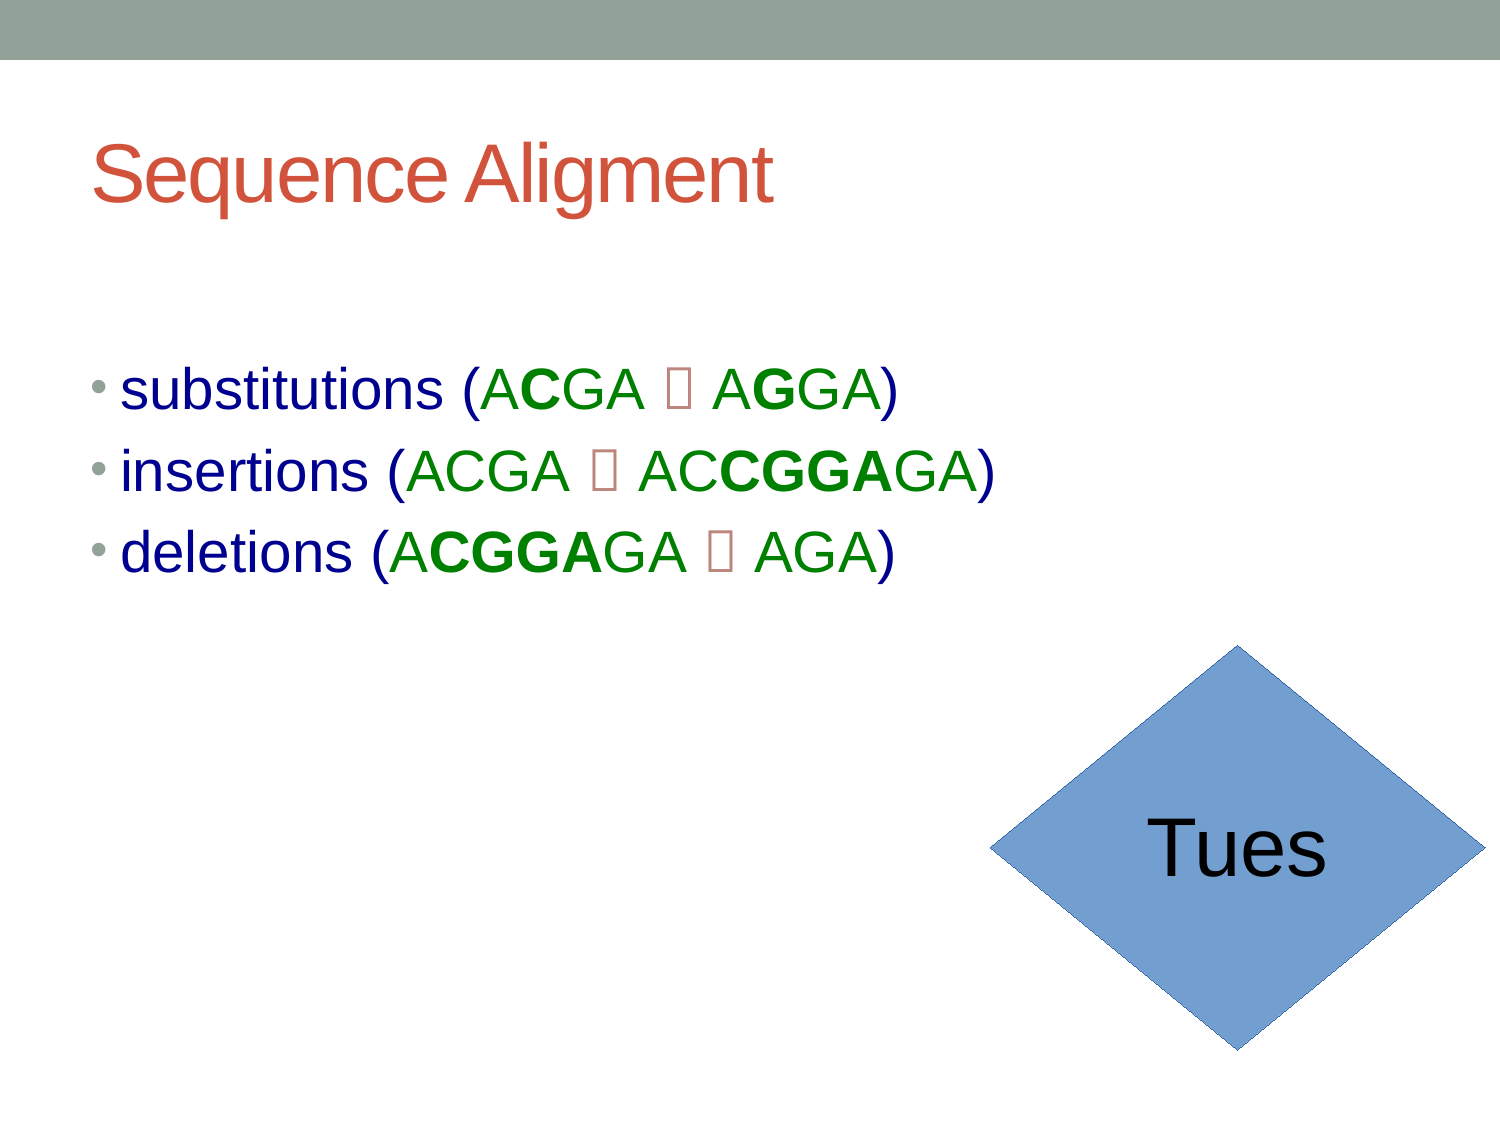

# Sequence Aligment
substitutions (ACGA  AGGA)
insertions (ACGA  ACCGGAGA)
deletions (ACGGAGA  AGA)
Tues